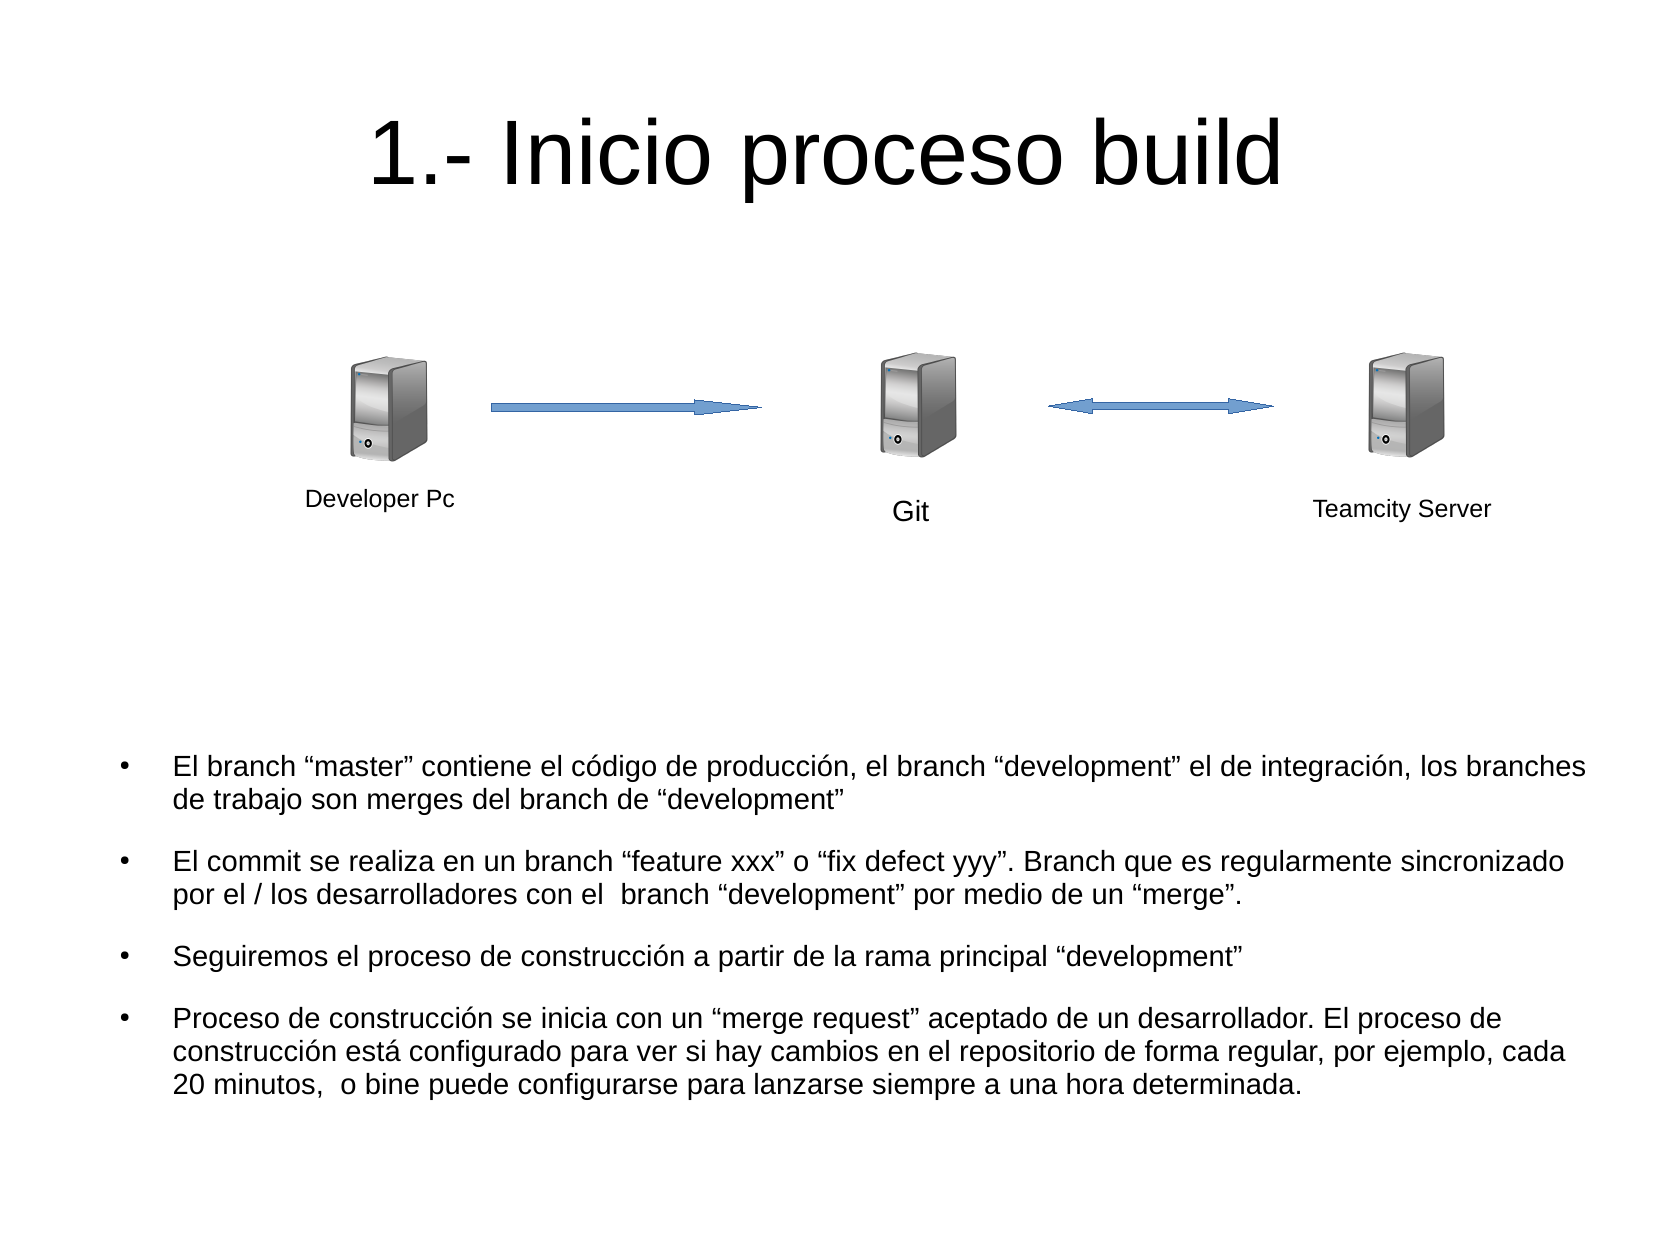

# 1.- Inicio proceso build
Developer Pc
Git
Teamcity Server
El branch “master” contiene el código de producción, el branch “development” el de integración, los branches de trabajo son merges del branch de “development”
El commit se realiza en un branch “feature xxx” o “fix defect yyy”. Branch que es regularmente sincronizado por el / los desarrolladores con el branch “development” por medio de un “merge”.
Seguiremos el proceso de construcción a partir de la rama principal “development”
Proceso de construcción se inicia con un “merge request” aceptado de un desarrollador. El proceso de construcción está configurado para ver si hay cambios en el repositorio de forma regular, por ejemplo, cada 20 minutos, o bine puede configurarse para lanzarse siempre a una hora determinada.